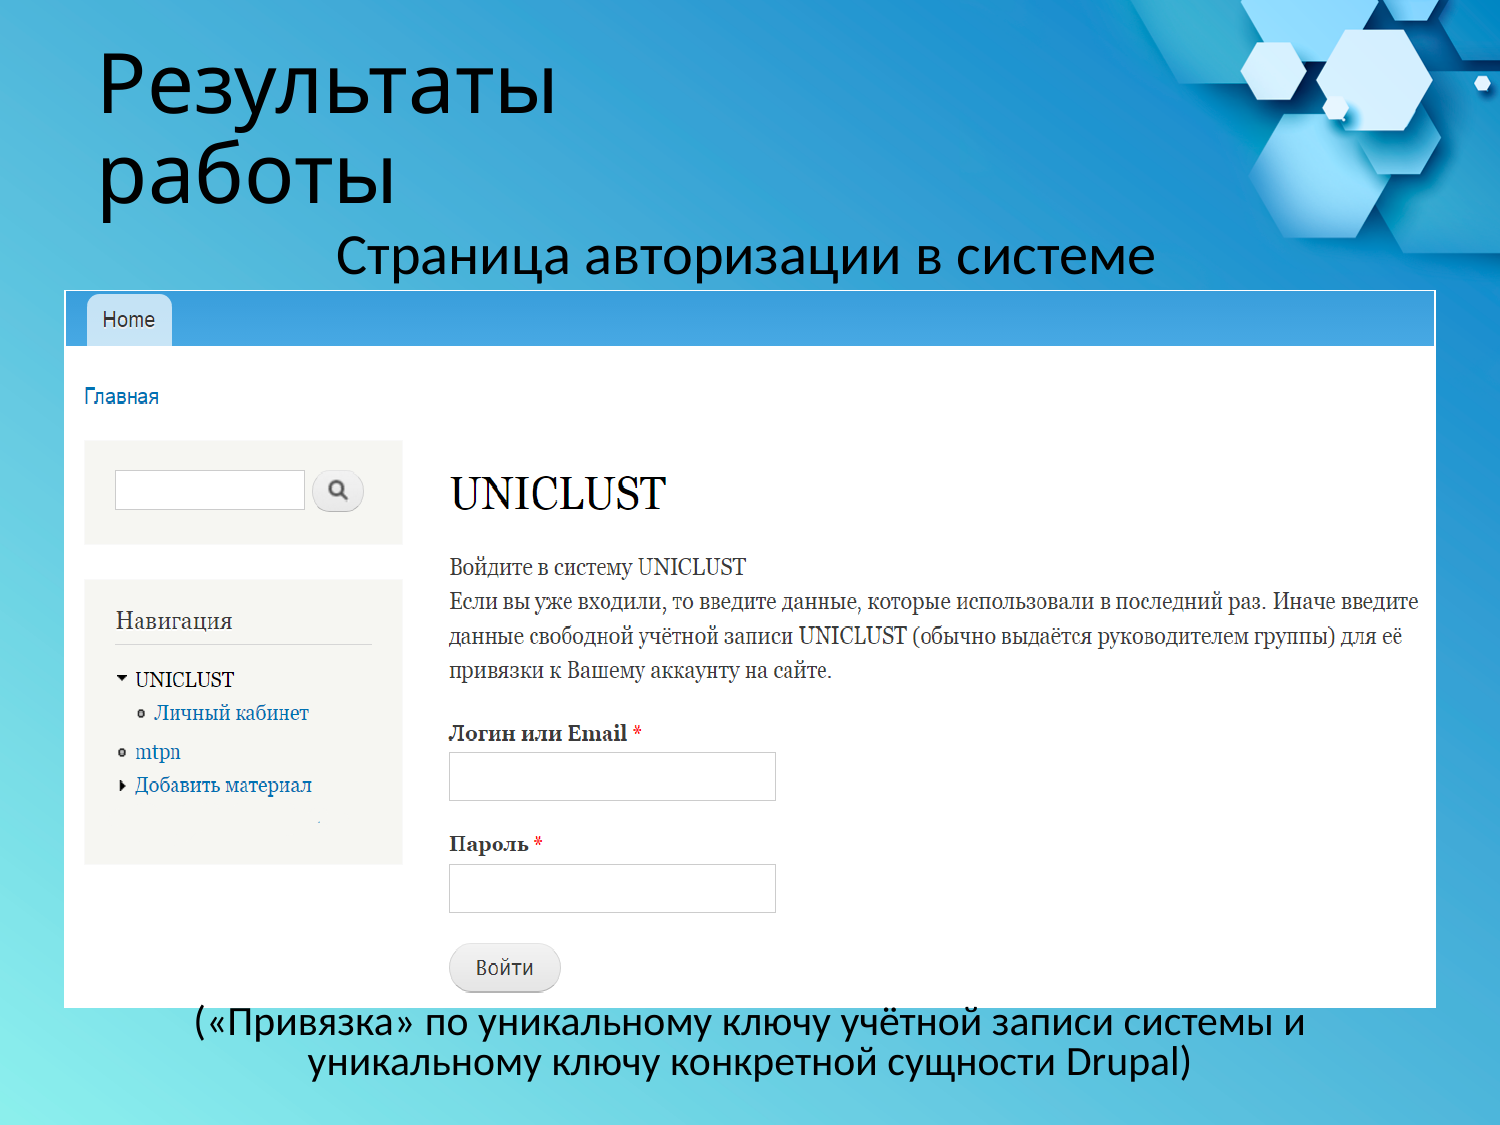

# Результаты работы
Страница авторизации в системе
(«Привязка» по уникальному ключу учётной записи системы и уникальному ключу конкретной сущности Drupal)